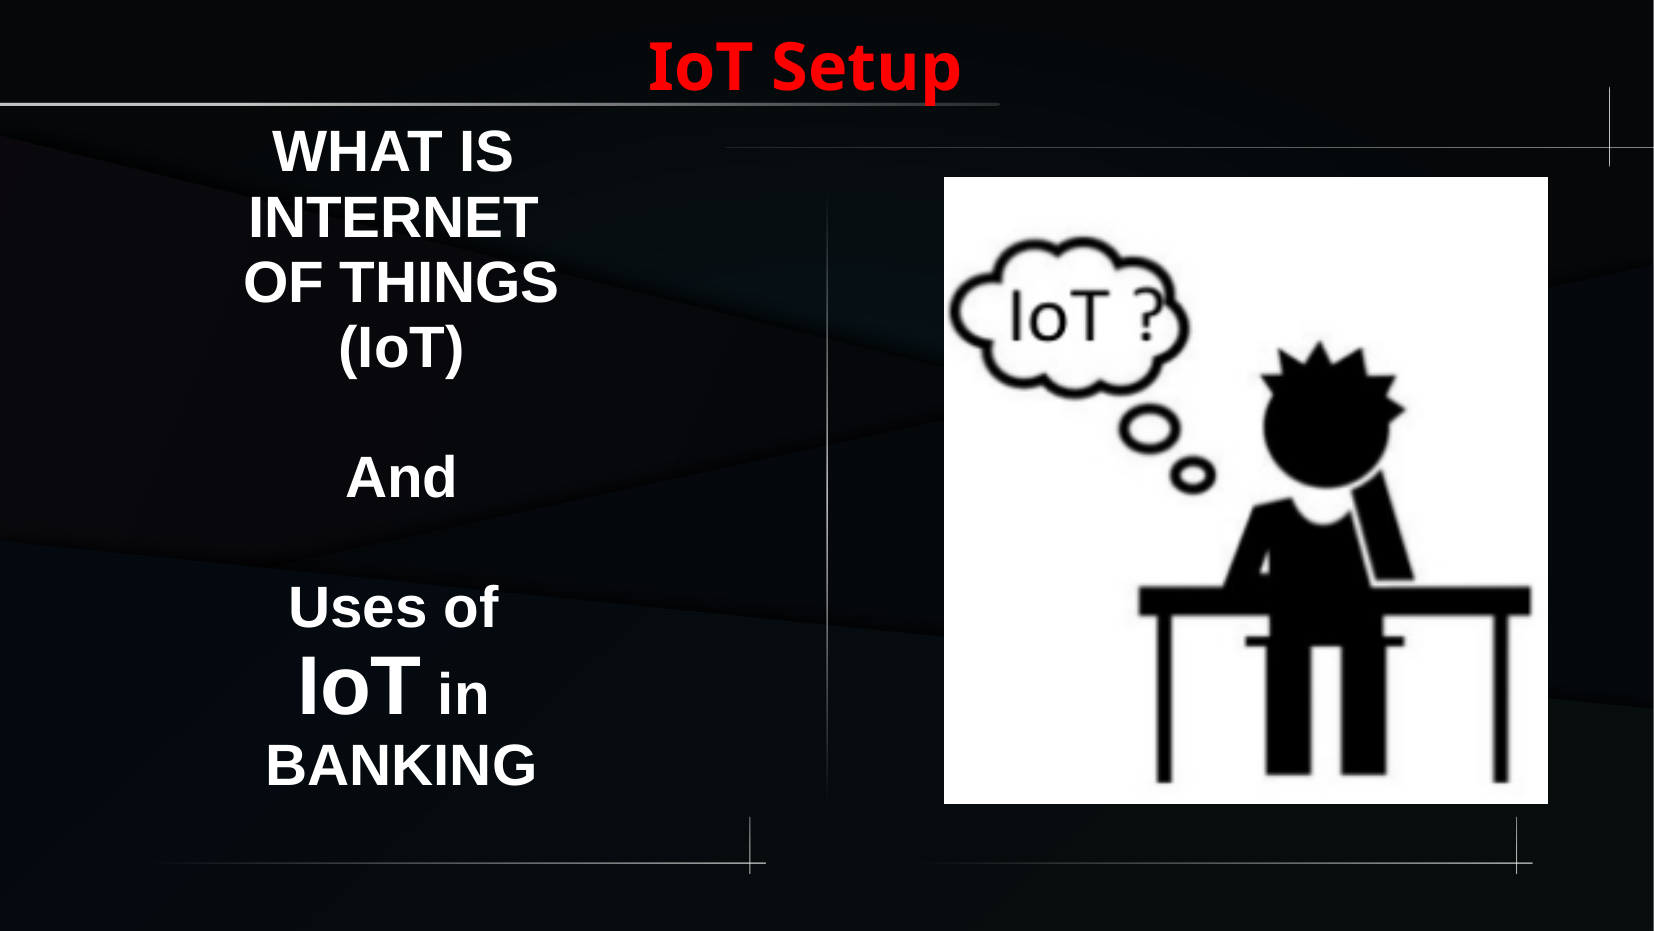

# IoT Setup
WHAT IS
INTERNET
OF THINGS
(IoT)
And
Uses of
IoT in
BANKING